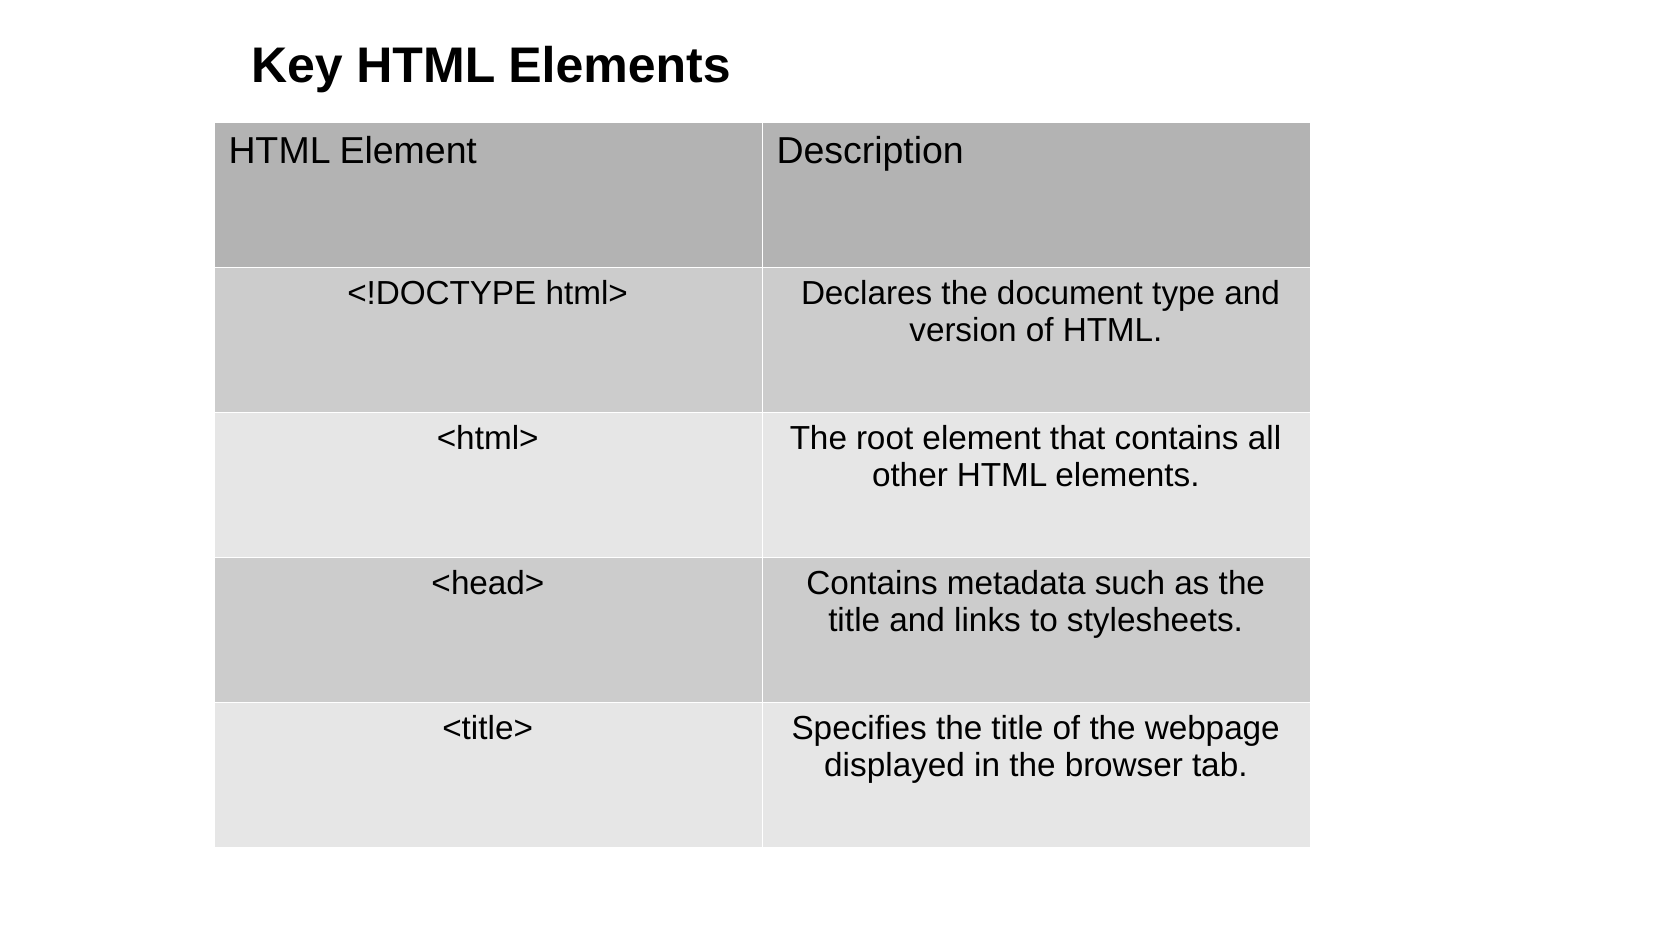

Key HTML Elements
| HTML Element | Description |
| --- | --- |
| <!DOCTYPE html> | Declares the document type and version of HTML. |
| <html> | The root element that contains all other HTML elements. |
| <head> | Contains metadata such as the title and links to stylesheets. |
| <title> | Specifies the title of the webpage displayed in the browser tab. |